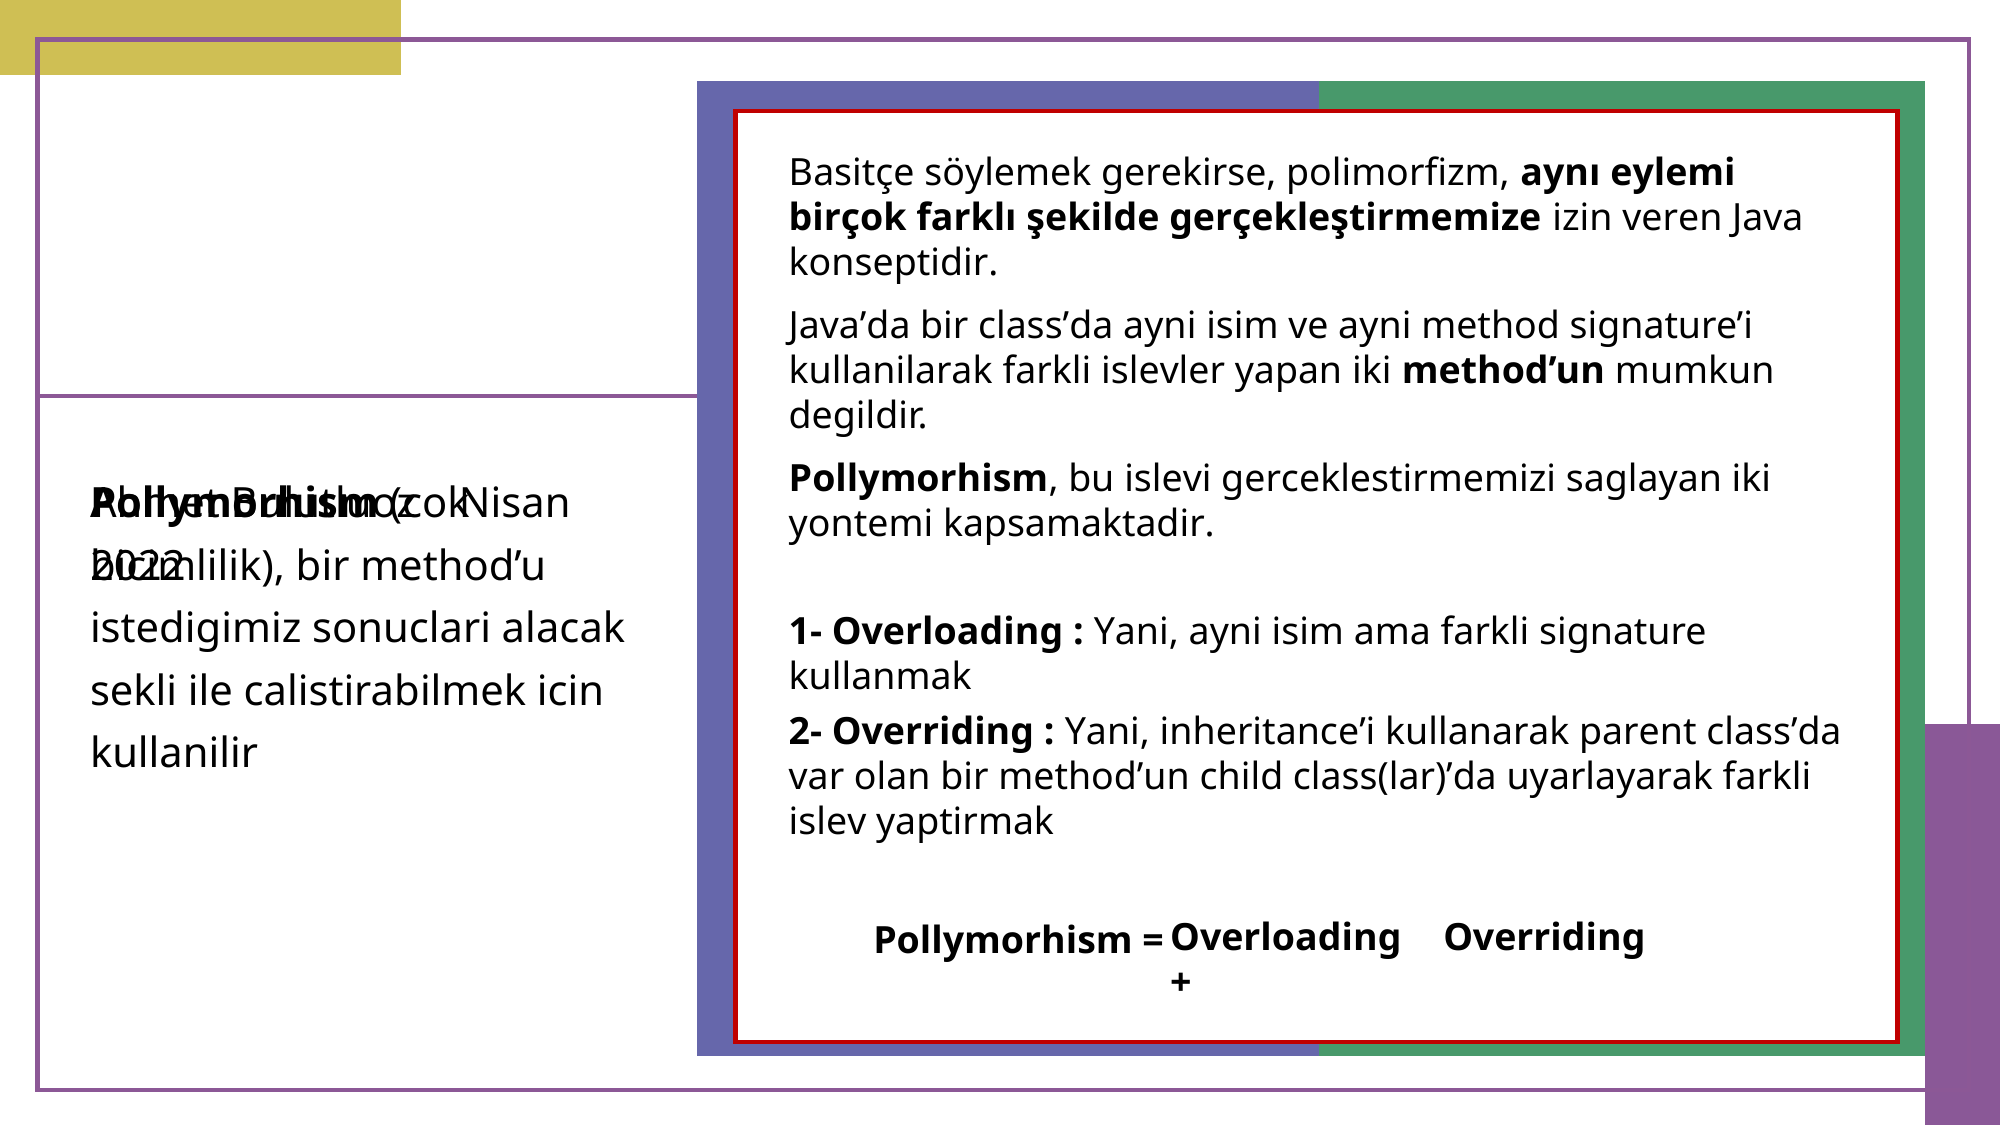

Basitçe söylemek gerekirse, polimorfizm, aynı eylemi birçok farklı şekilde gerçekleştirmemize izin veren Java konseptidir.
# polymorphism
Java’da bir class’da ayni isim ve ayni method signature’i kullanilarak farkli islevler yapan iki method’un mumkun degildir.
Pollymorhism, bu islevi gerceklestirmemizi saglayan iki yontemi kapsamaktadir.
Pollymorhism (cok bicimlilik), bir method’u istedigimiz sonuclari alacak sekli ile calistirabilmek icin kullanilir
Ahmet Bulutluoz Nisan 2022
1- Overloading : Yani, ayni isim ama farkli signature kullanmak
2- Overriding : Yani, inheritance’i kullanarak parent class’da var olan bir method’un child class(lar)’da uyarlayarak farkli islev yaptirmak
Overloading +
Overriding
Pollymorhism =